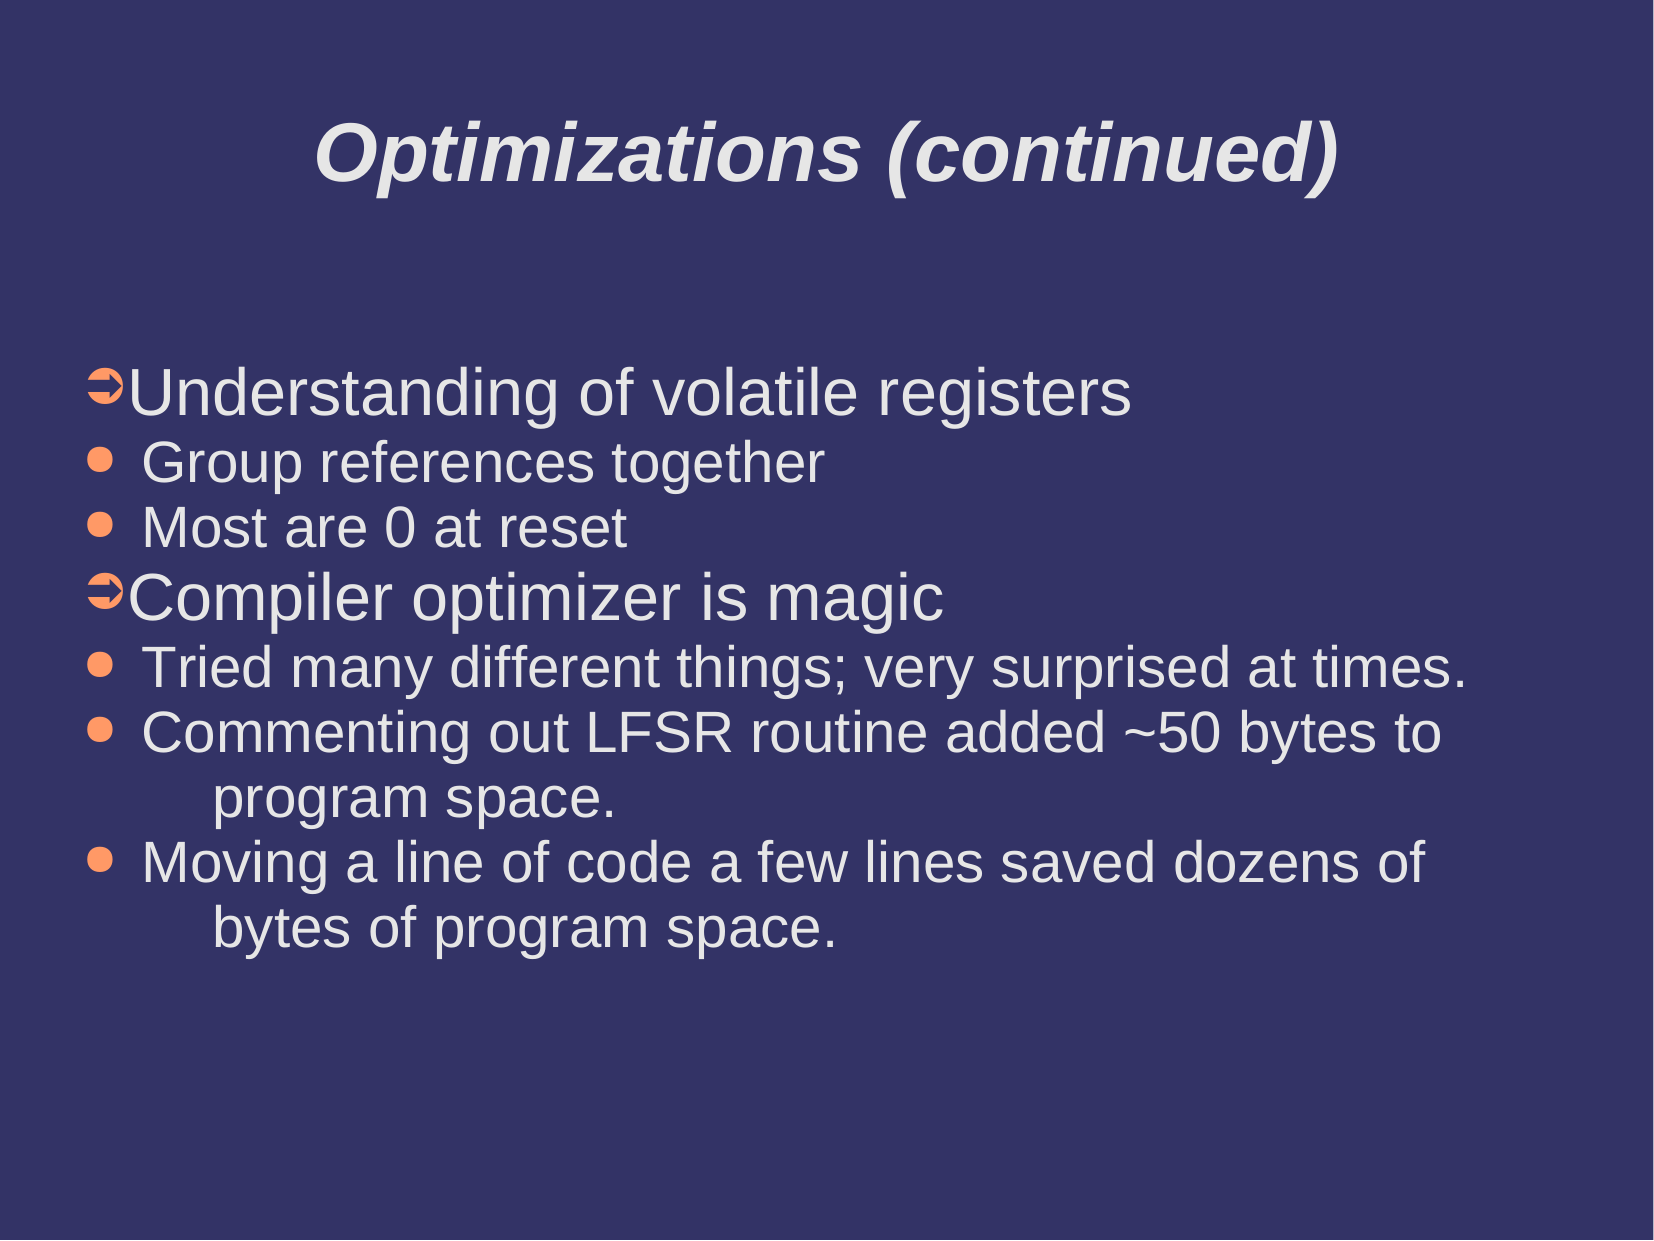

# Optimizations (continued)
Understanding of volatile registers
Group references together
Most are 0 at reset
Compiler optimizer is magic
Tried many different things; very surprised at times.
Commenting out LFSR routine added ~50 bytes to program space.
Moving a line of code a few lines saved dozens of bytes of program space.